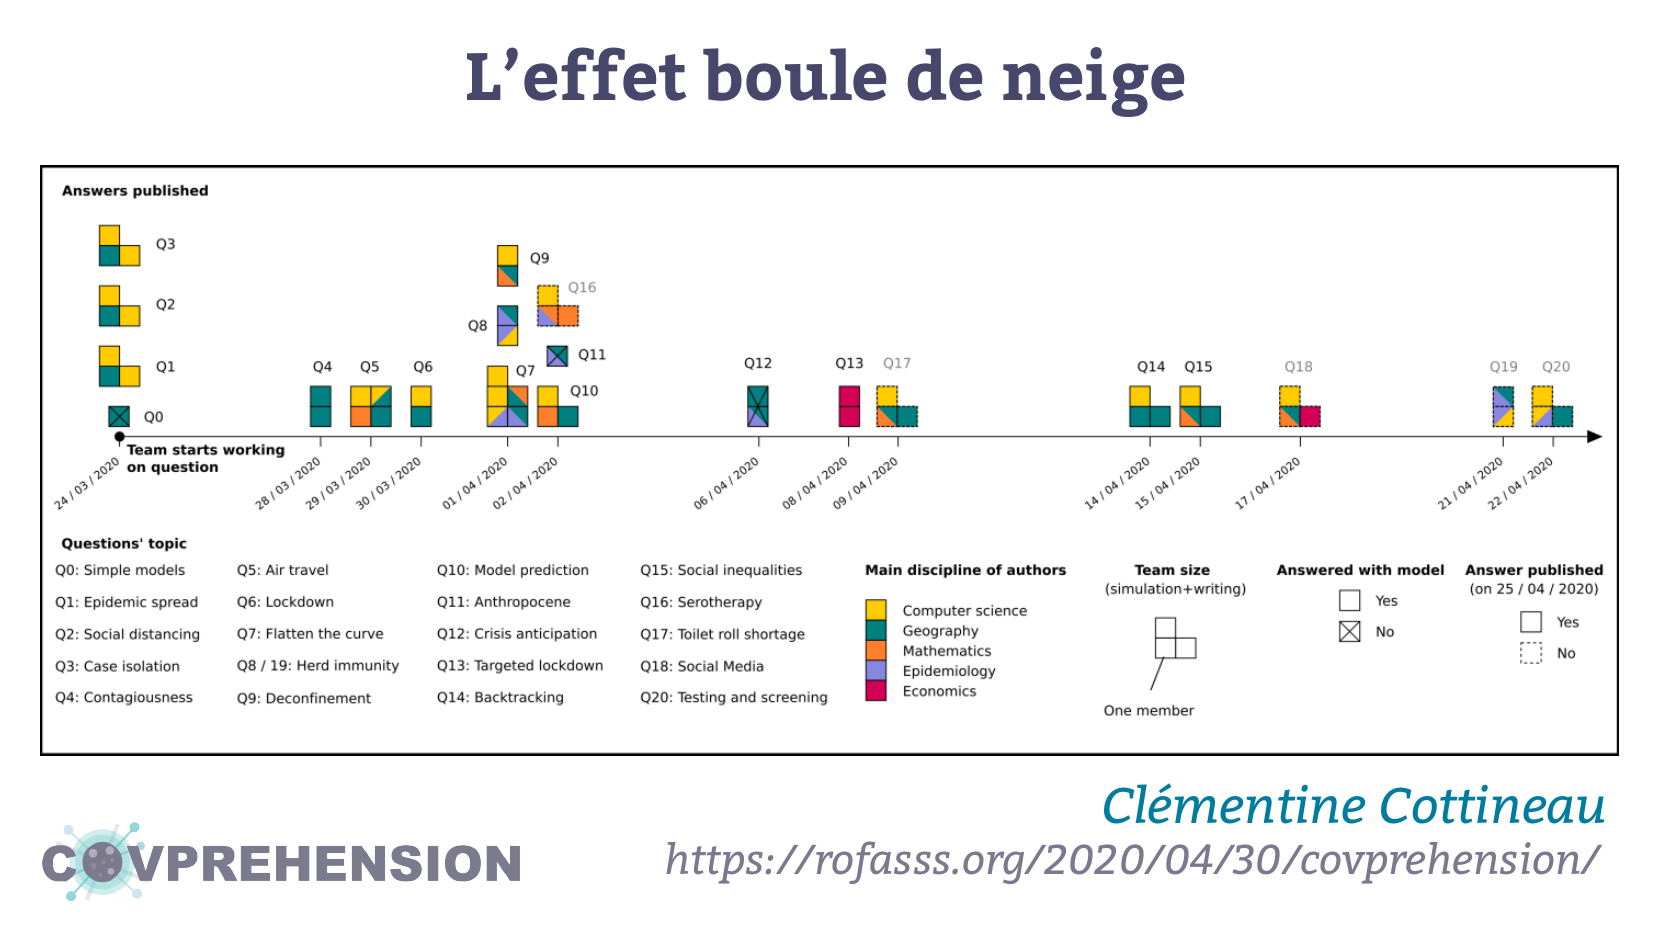

# L’effet boule de neige
Clémentine Cottineau
https://rofasss.org/2020/04/30/covprehension/